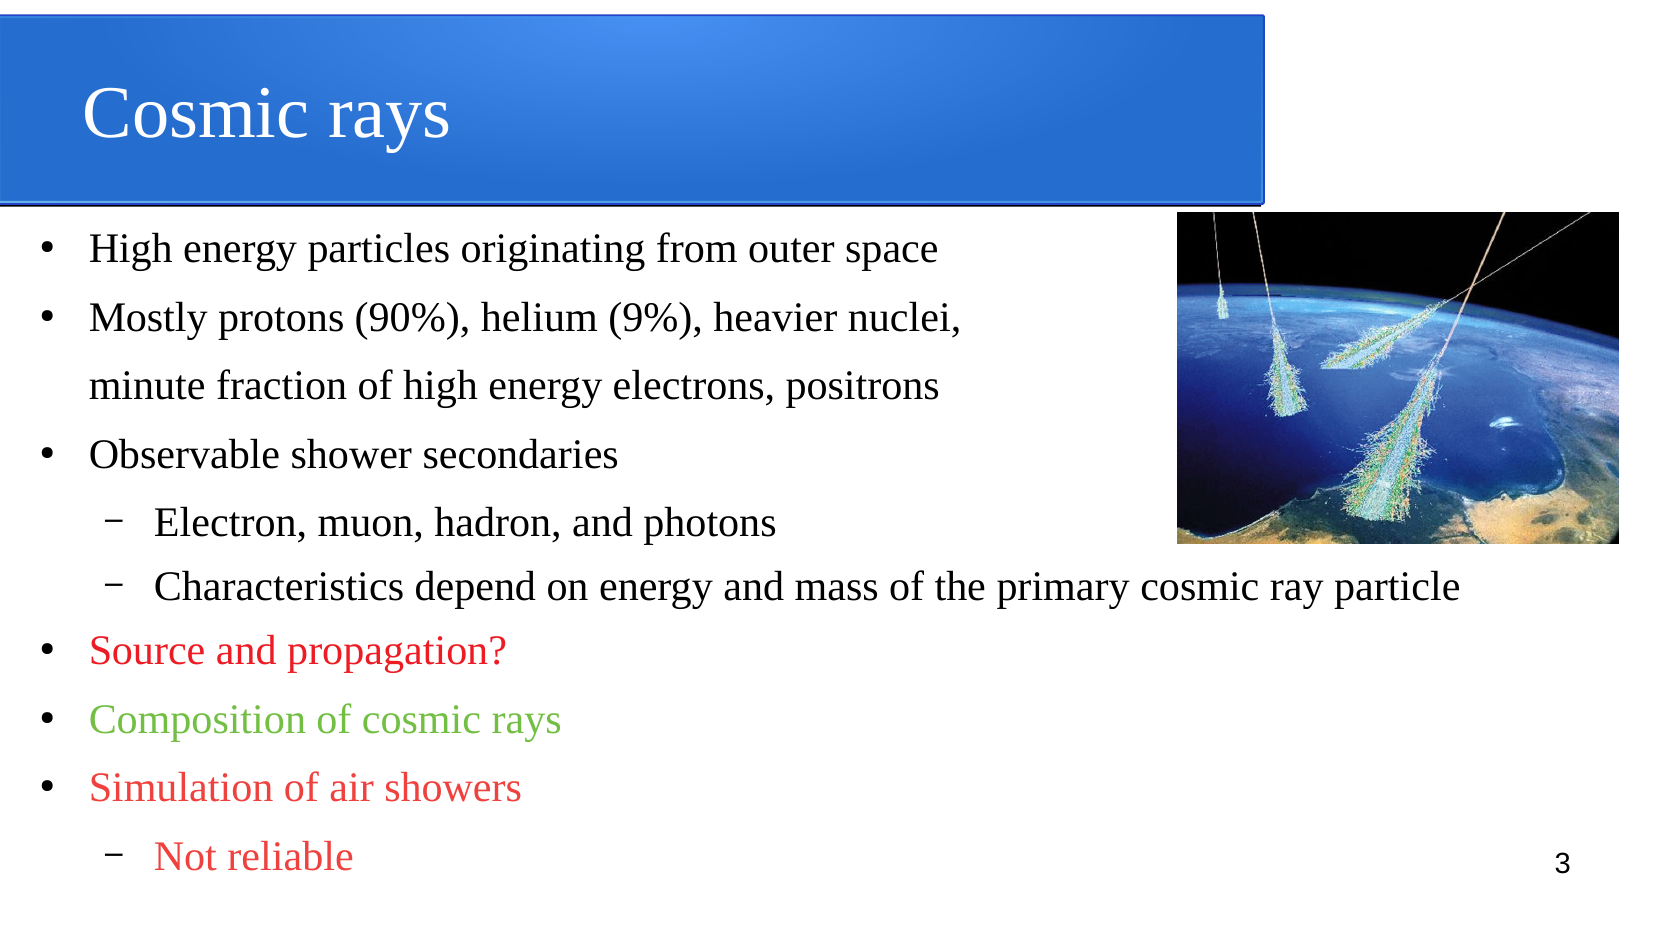

# Cosmic rays
High energy particles originating from outer space
Mostly protons (90%), helium (9%), heavier nuclei,
minute fraction of high energy electrons, positrons
Observable shower secondaries
Electron, muon, hadron, and photons
Characteristics depend on energy and mass of the primary cosmic ray particle
Source and propagation?
Composition of cosmic rays
Simulation of air showers
Not reliable